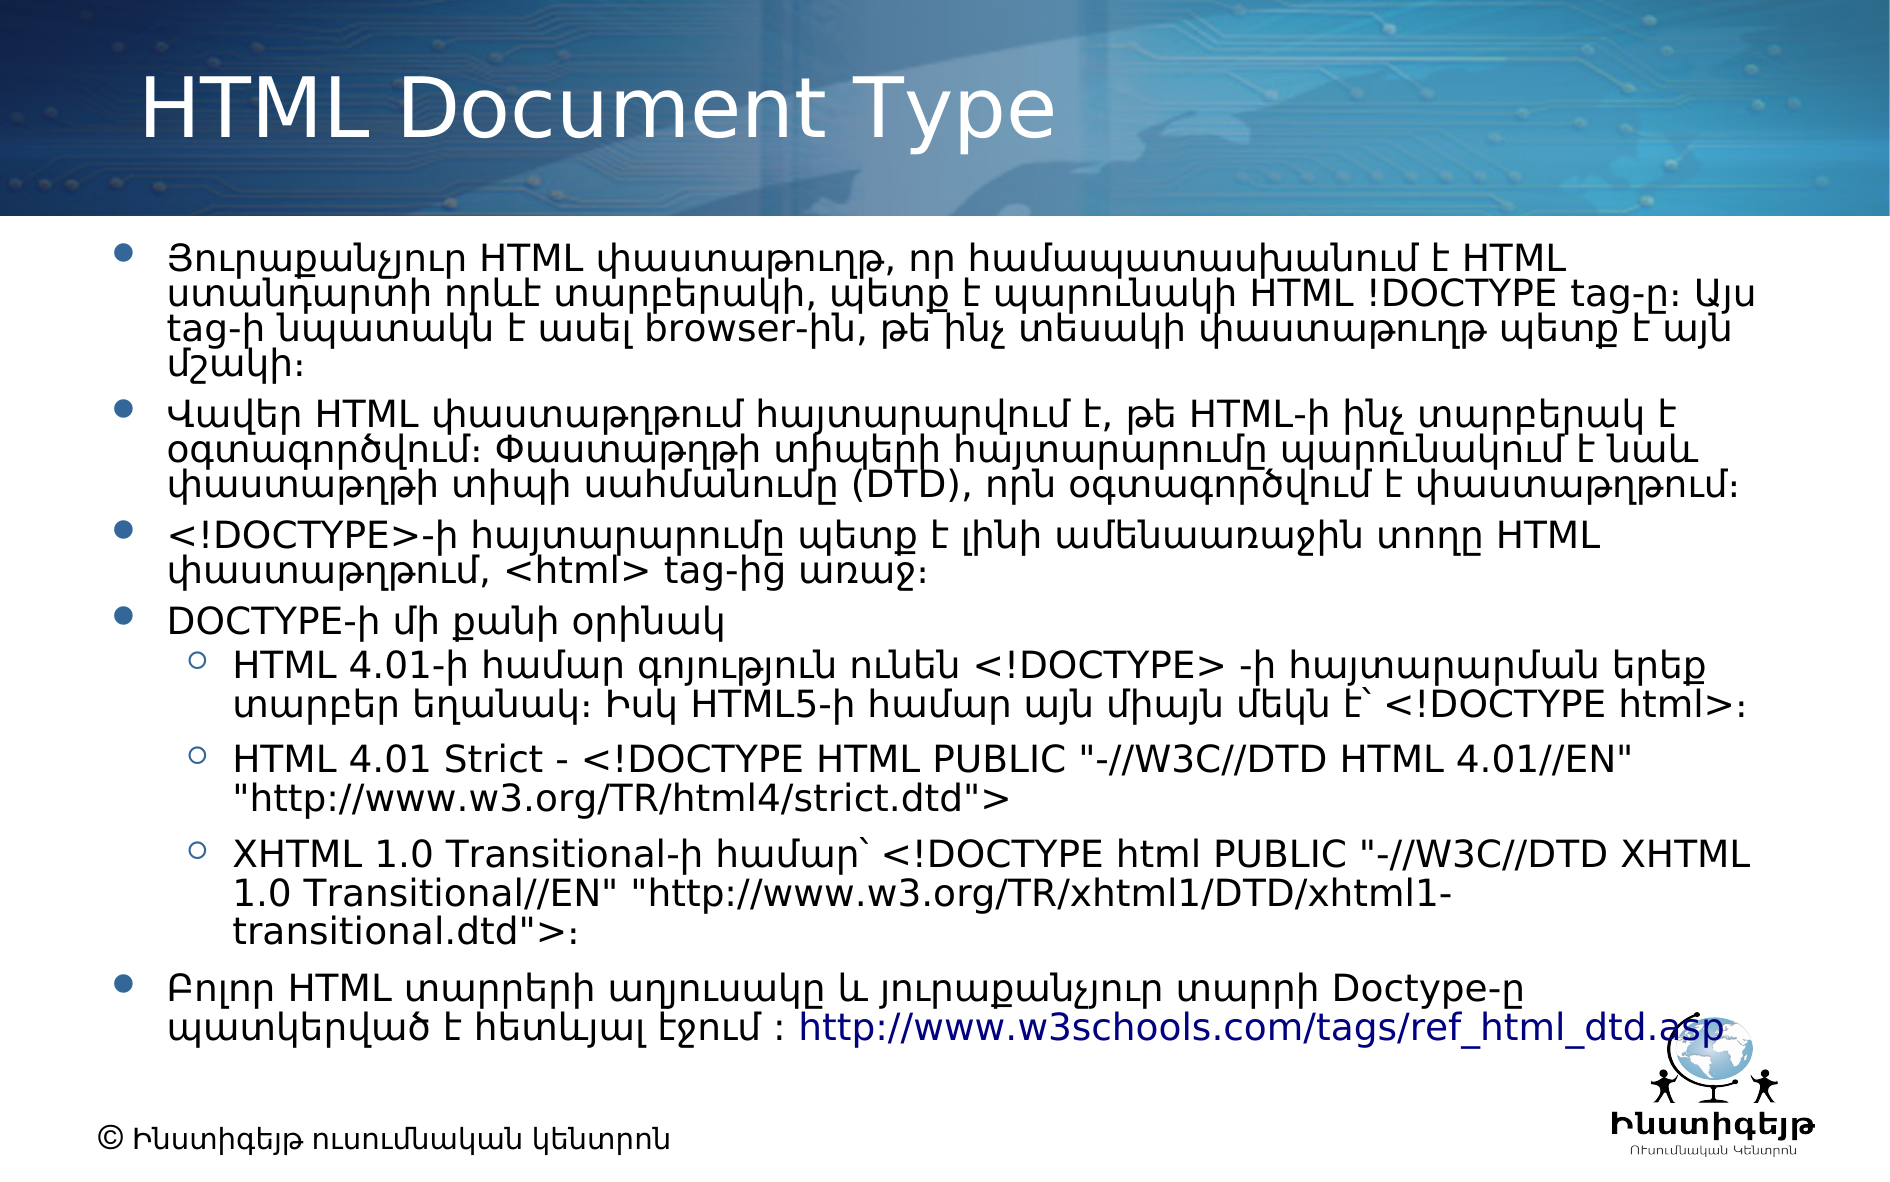

HTML Document Type
# Յուրաքանչյուր HTML փաստաթուղթ, որ համապատասխանում է HTML ստանդարտի որևէ տարբերակի, պետք է պարունակի HTML !DOCTYPE tag-ը։ Այս tag-ի նպատակն է ասել browser-ին, թե ինչ տեսակի փաստաթուղթ պետք է այն մշակի։
Վավեր HTML փաստաթղթում հայտարարվում է, թե HTML-ի ինչ տարբերակ է օգտագործվում։ Փաստաթղթի տիպերի հայտարարումը պարունակում է նաև փաստաթղթի տիպի սահմանումը (DTD), որն օգտագործվում է փաստաթղթում։
<!DOCTYPE>-ի հայտարարումը պետք է լինի ամենաառաջին տողը HTML փաստաթղթում, <html> tag-ից առաջ։
DOCTYPE-ի մի քանի օրինակ
HTML 4.01-ի համար գոյություն ունեն <!DOCTYPE> -ի հայտարարման երեք տարբեր եղանակ։ Իսկ HTML5-ի համար այն միայն մեկն է՝ <!DOCTYPE html>։
HTML 4.01 Strict - <!DOCTYPE HTML PUBLIC "-//W3C//DTD HTML 4.01//EN" "http://www.w3.org/TR/html4/strict.dtd">
XHTML 1.0 Transitional-ի համար՝ <!DOCTYPE html PUBLIC "-//W3C//DTD XHTML 1.0 Transitional//EN" "http://www.w3.org/TR/xhtml1/DTD/xhtml1-transitional.dtd">։
Բոլոր HTML տարրերի աղյուսակը և յուրաքանչյուր տարրի Doctype-ը
պատկերված է հետևյալ էջում : http://www.w3schools.com/tags/ref_html_dtd.asp